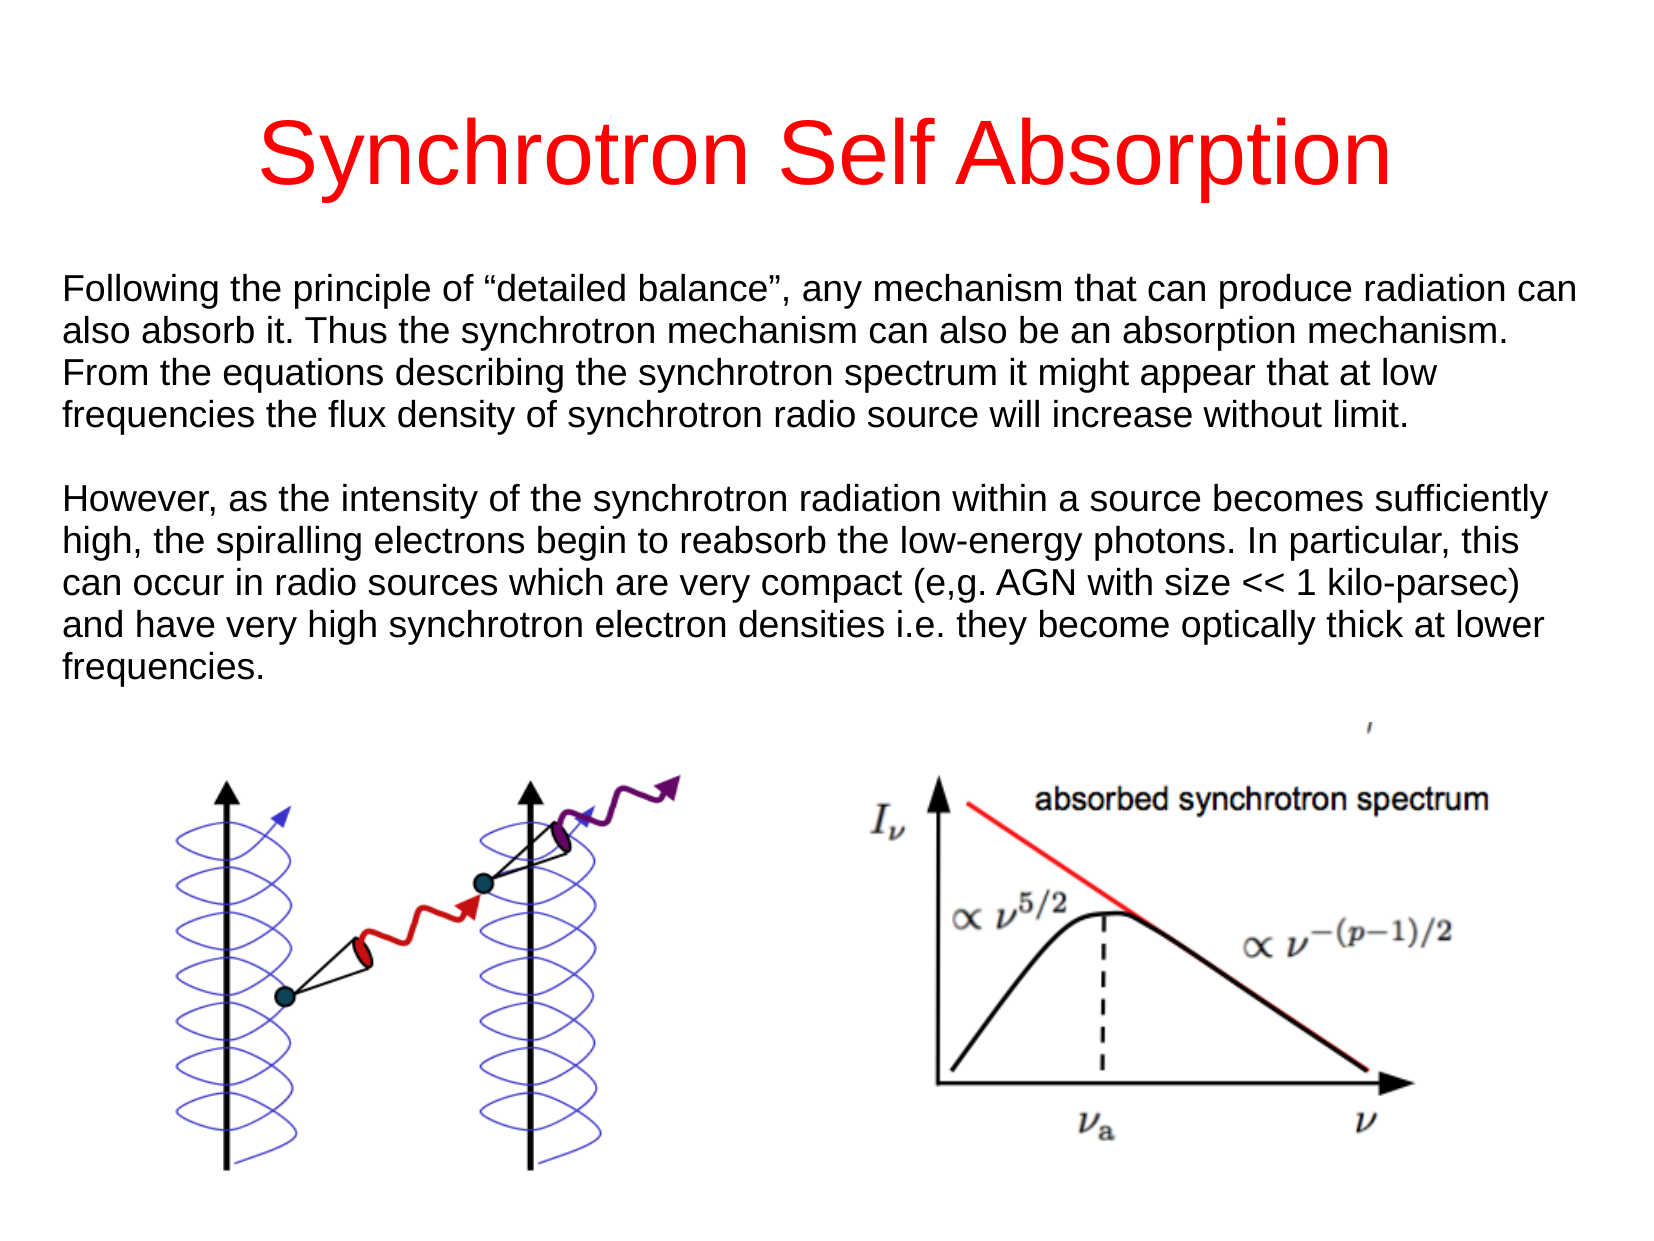

# Synchrotron Self Absorption
Following the principle of “detailed balance”, any mechanism that can produce radiation can also absorb it. Thus the synchrotron mechanism can also be an absorption mechanism.
From the equations describing the synchrotron spectrum it might appear that at low frequencies the flux density of synchrotron radio source will increase without limit.
However, as the intensity of the synchrotron radiation within a source becomes sufficiently high, the spiralling electrons begin to reabsorb the low-energy photons. In particular, this can occur in radio sources which are very compact (e,g. AGN with size << 1 kilo-parsec) and have very high synchrotron electron densities i.e. they become optically thick at lower frequencies.